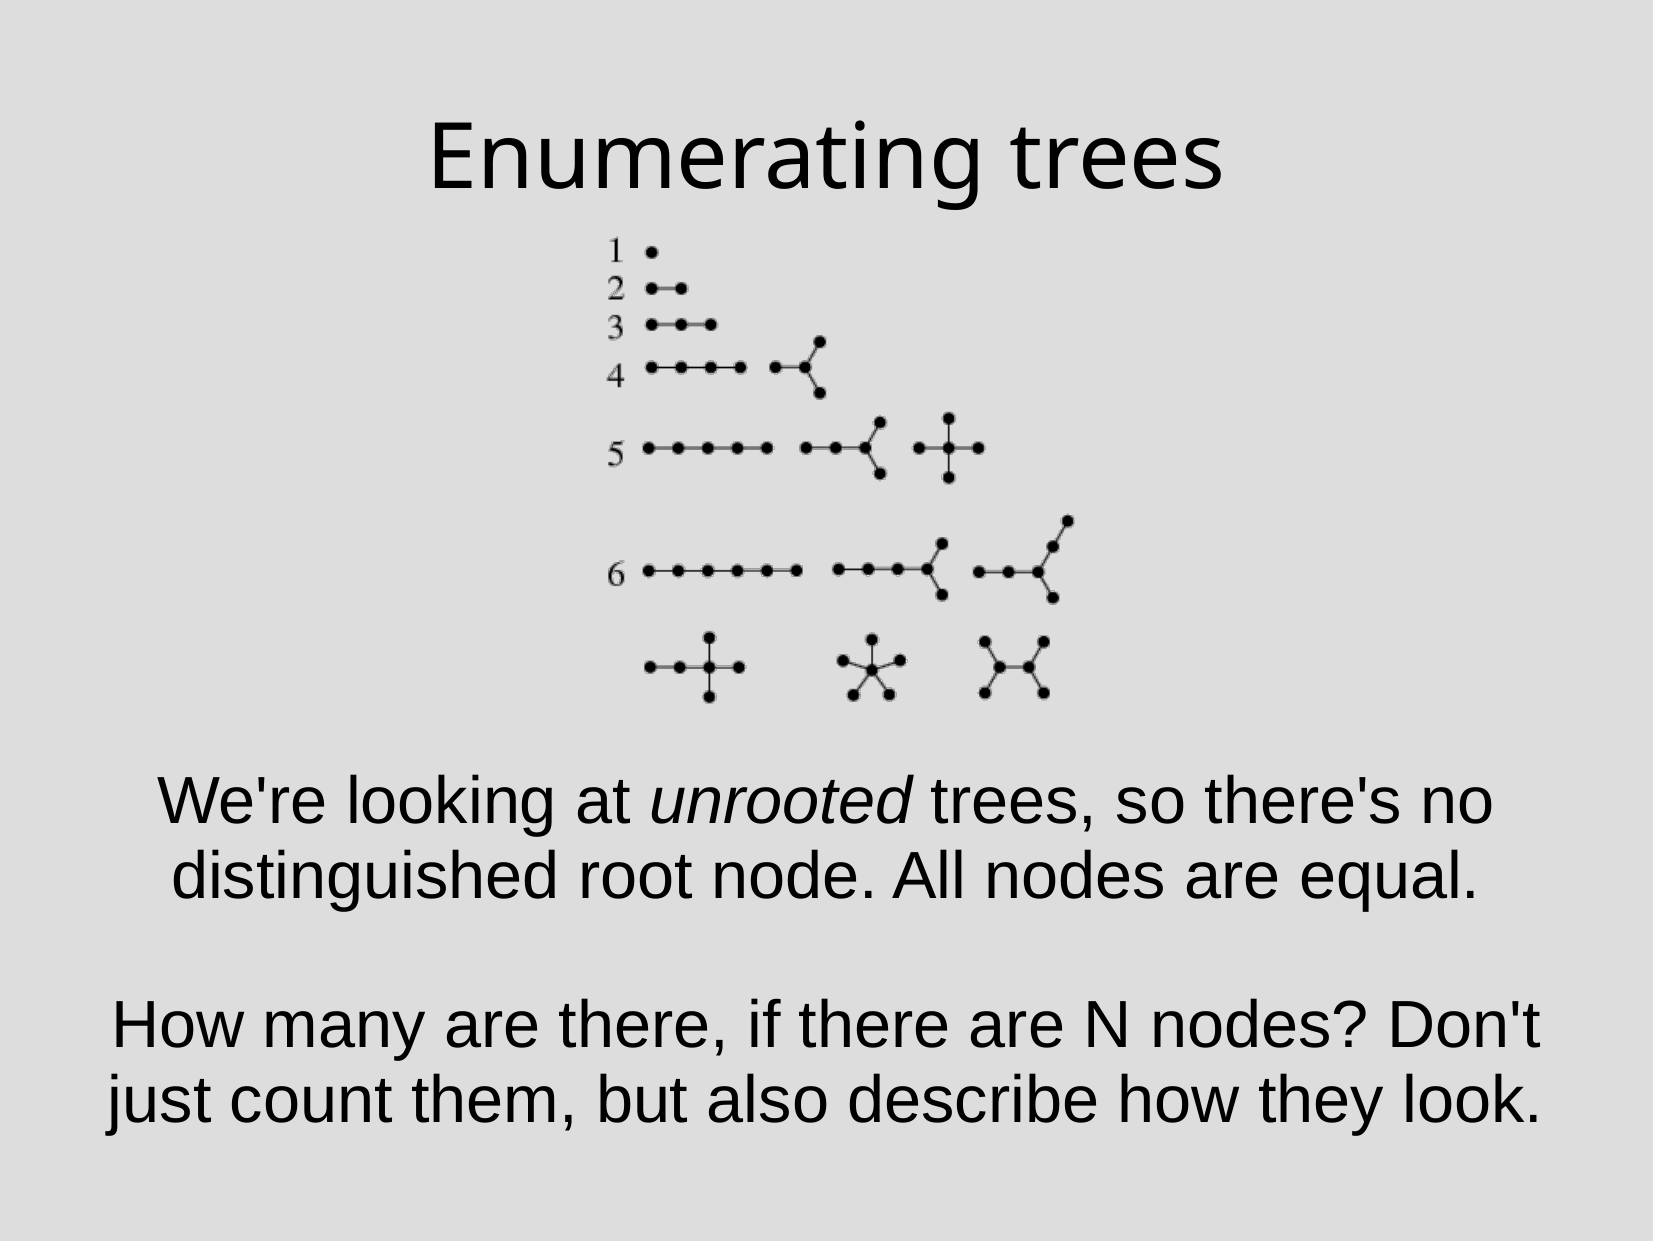

# Enumerating trees
We're looking at unrooted trees, so there's no distinguished root node. All nodes are equal.
How many are there, if there are N nodes? Don't just count them, but also describe how they look.